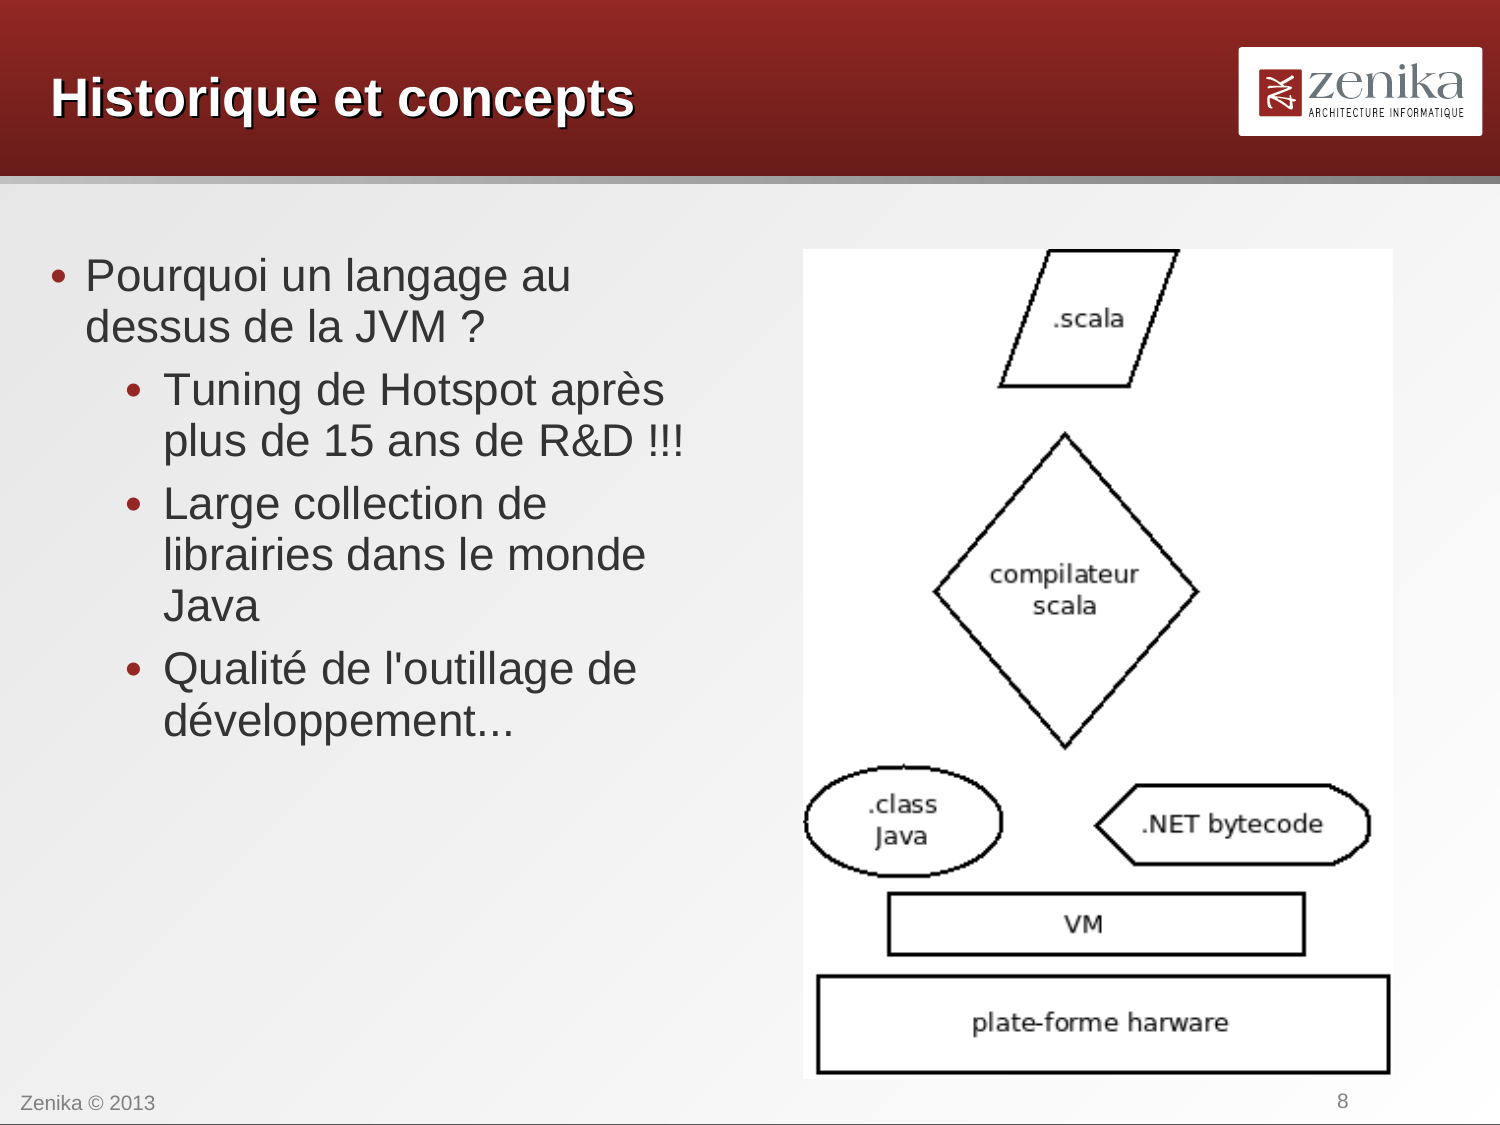

# Historique et concepts
Pourquoi un langage au dessus de la JVM ?
Tuning de Hotspot après plus de 15 ans de R&D !!!
Large collection de librairies dans le monde Java
Qualité de l'outillage de développement...